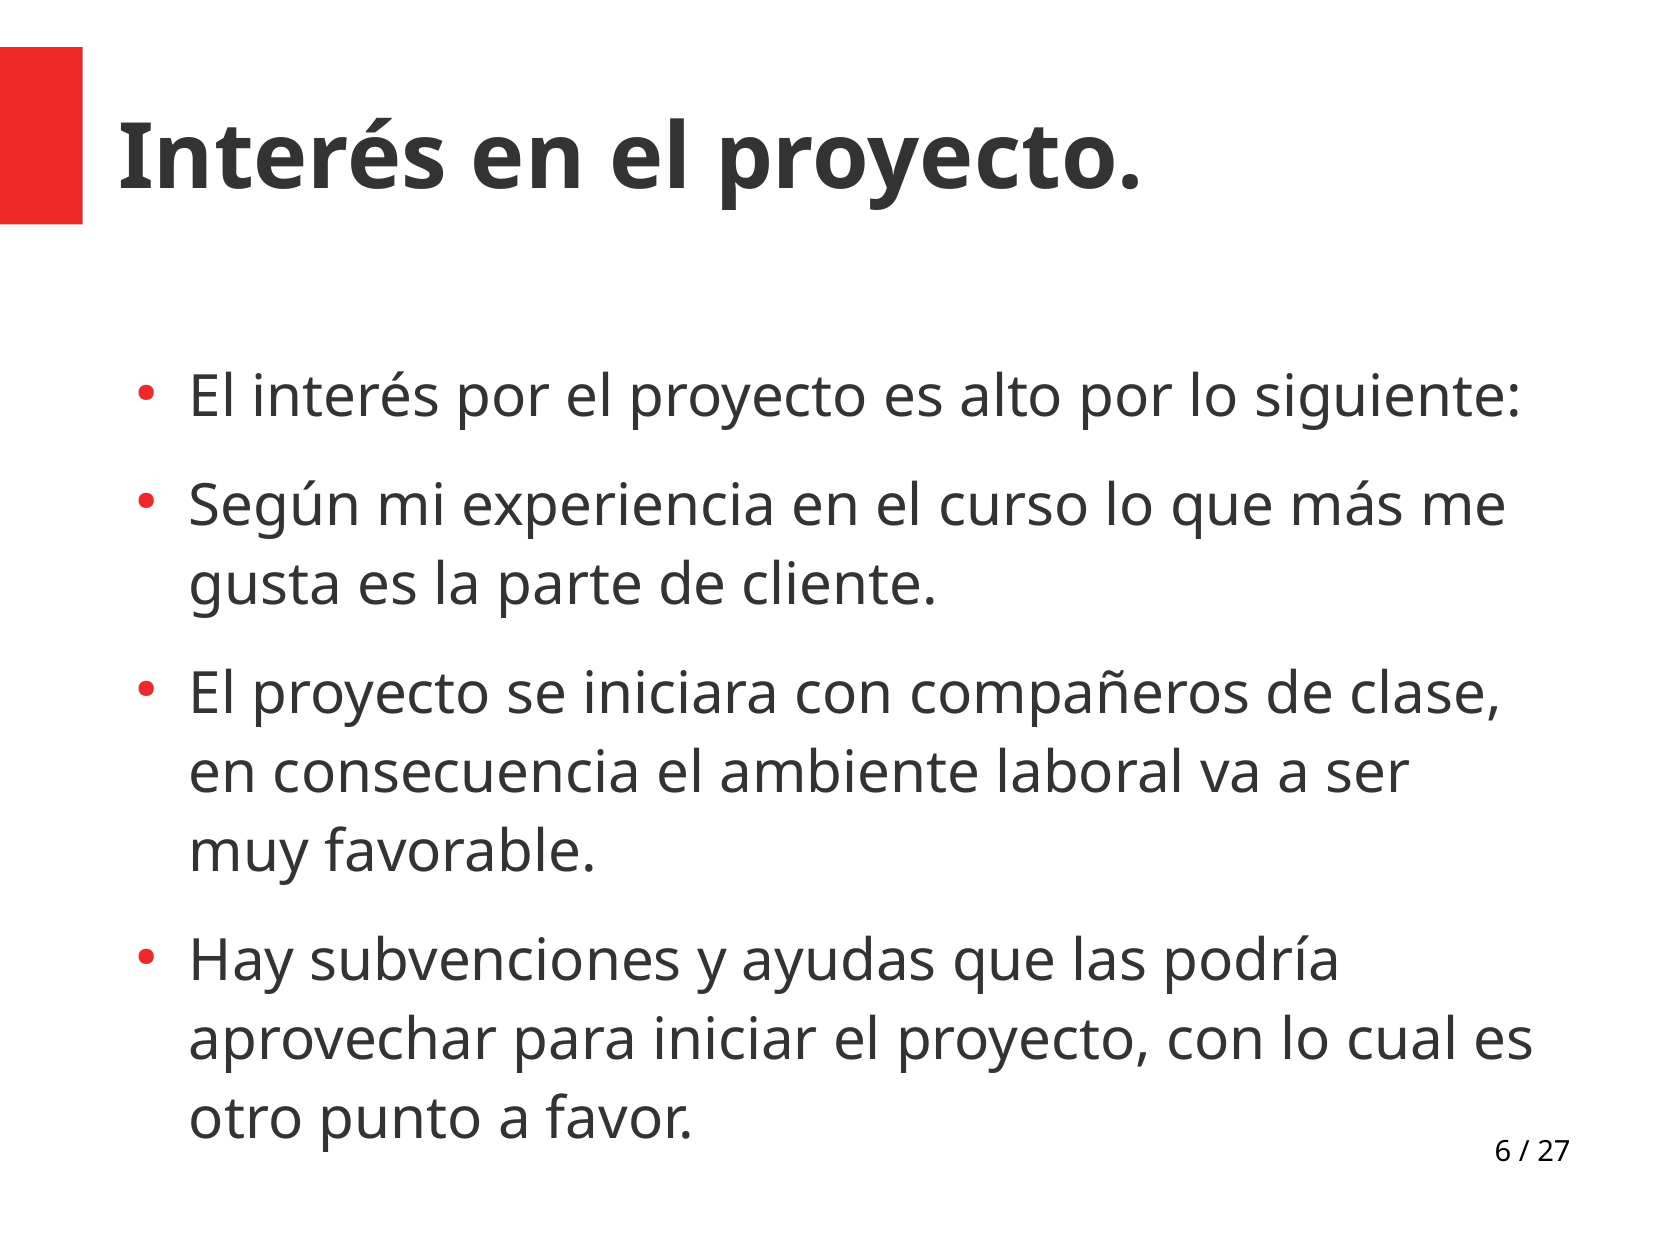

# Interés en el proyecto.
El interés por el proyecto es alto por lo siguiente:
Según mi experiencia en el curso lo que más me gusta es la parte de cliente.
El proyecto se iniciara con compañeros de clase, en consecuencia el ambiente laboral va a ser muy favorable.
Hay subvenciones y ayudas que las podría aprovechar para iniciar el proyecto, con lo cual es otro punto a favor.
6